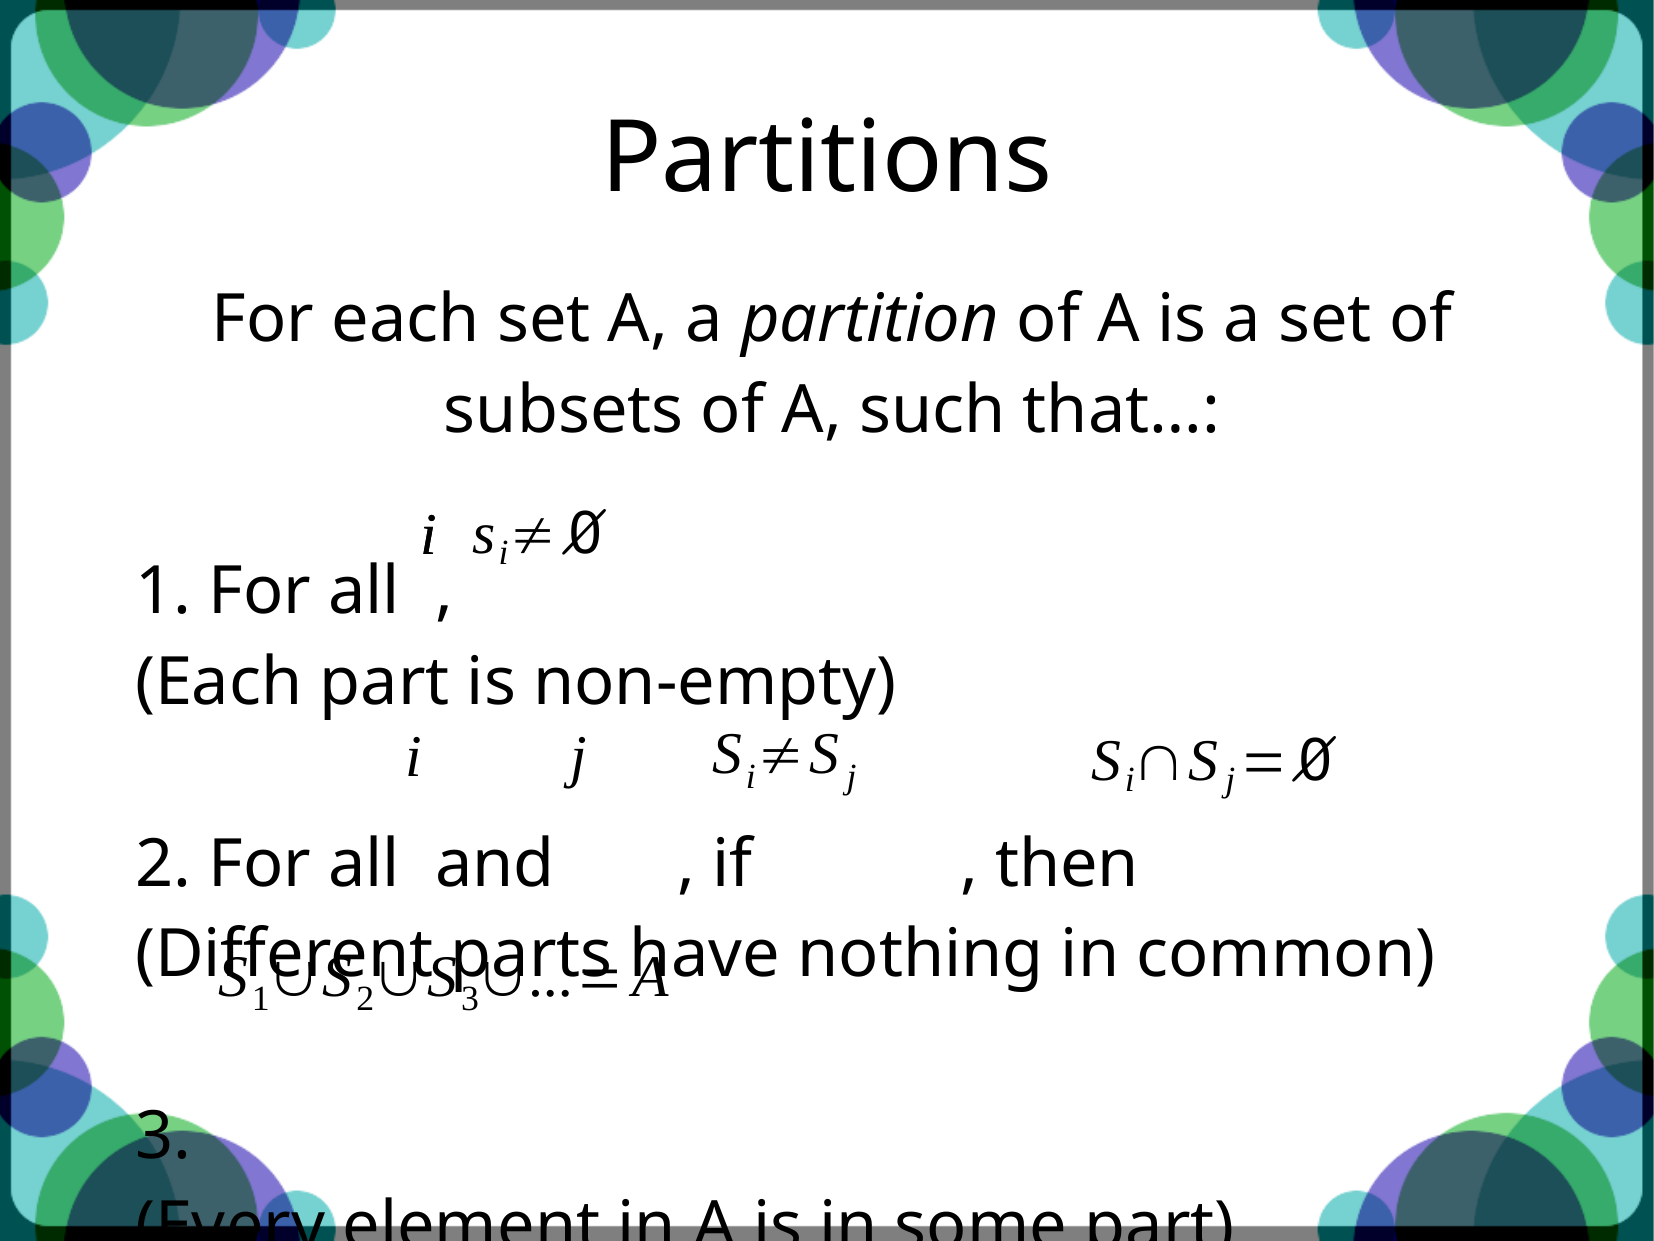

# Partitions
For each set A, a partition of A is a set of subsets of A, such that…:
1. For all	,
(Each part is non-empty)
2. For all	and 	 , if 			, then
(Different parts have nothing in common)
3.
(Every element in A is in some part)